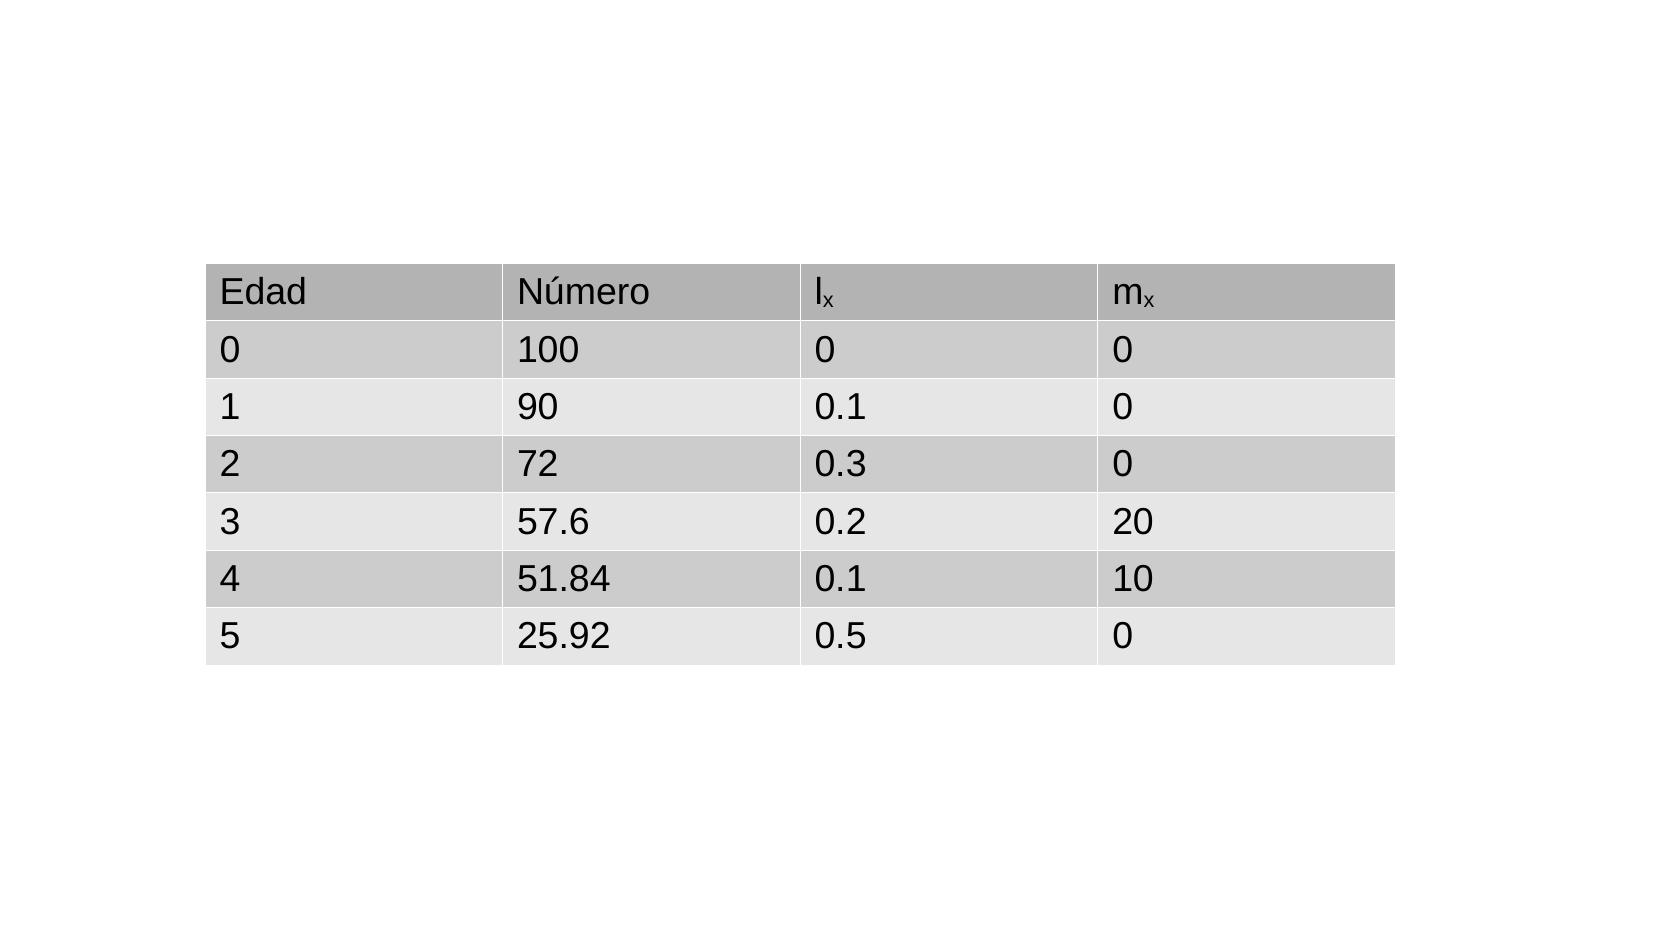

#
| Edad | Número | lx | mx |
| --- | --- | --- | --- |
| 0 | 100 | 0 | 0 |
| 1 | 90 | 0.1 | 0 |
| 2 | 72 | 0.3 | 0 |
| 3 | 57.6 | 0.2 | 20 |
| 4 | 51.84 | 0.1 | 10 |
| 5 | 25.92 | 0.5 | 0 |